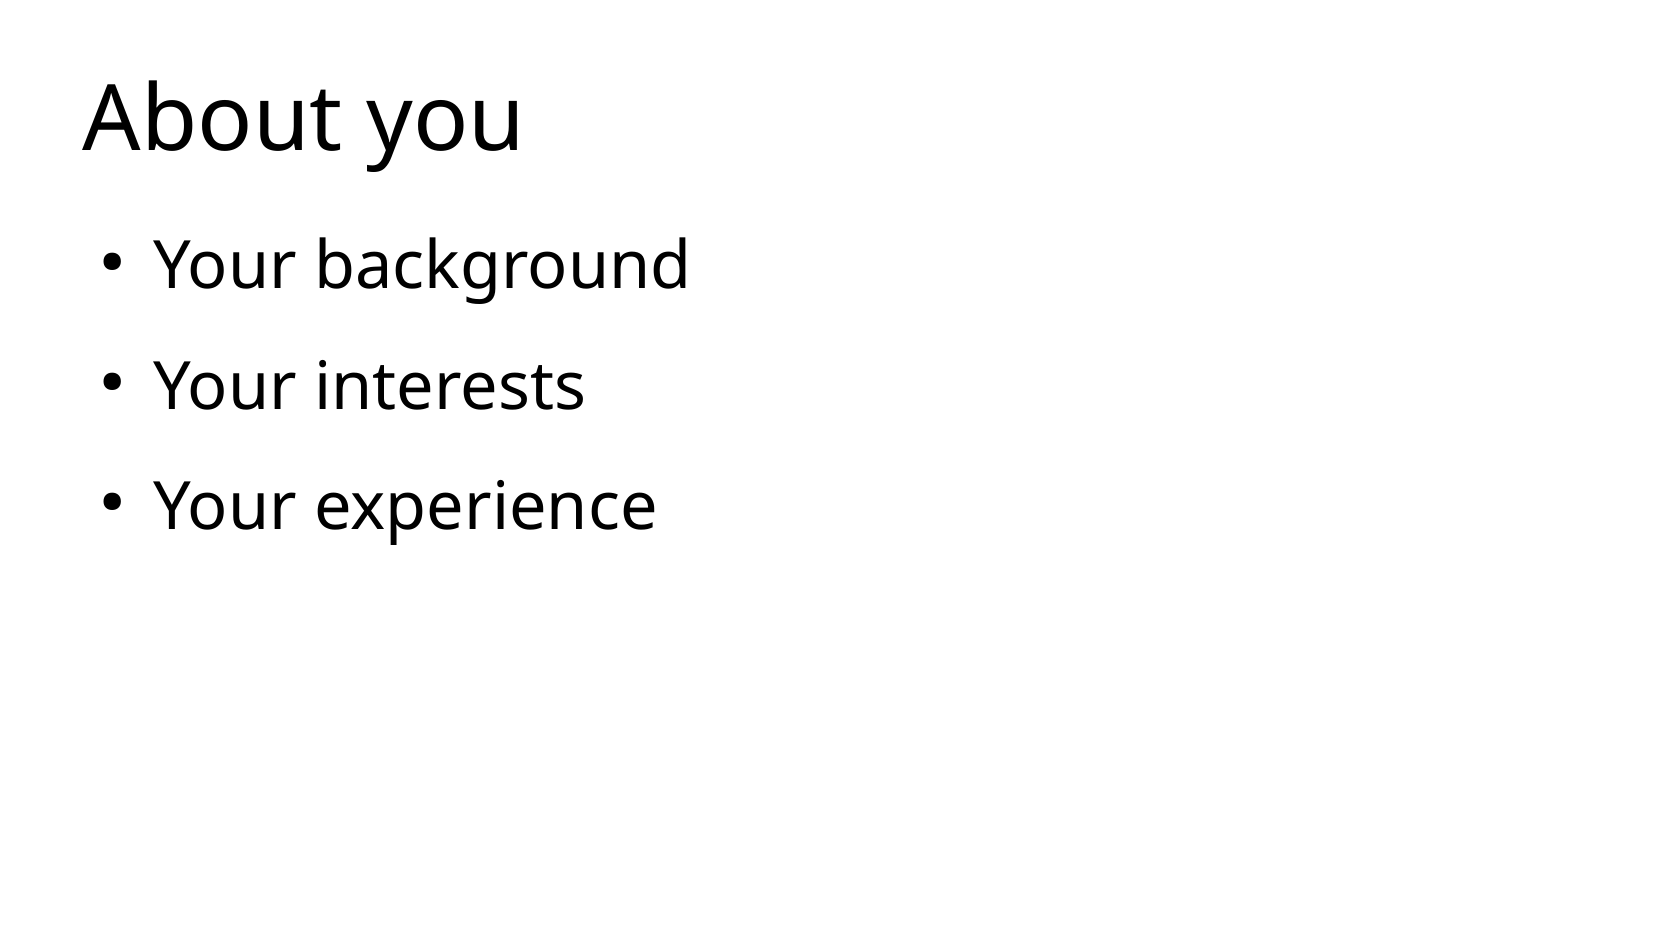

# About you
Your background
Your interests
Your experience